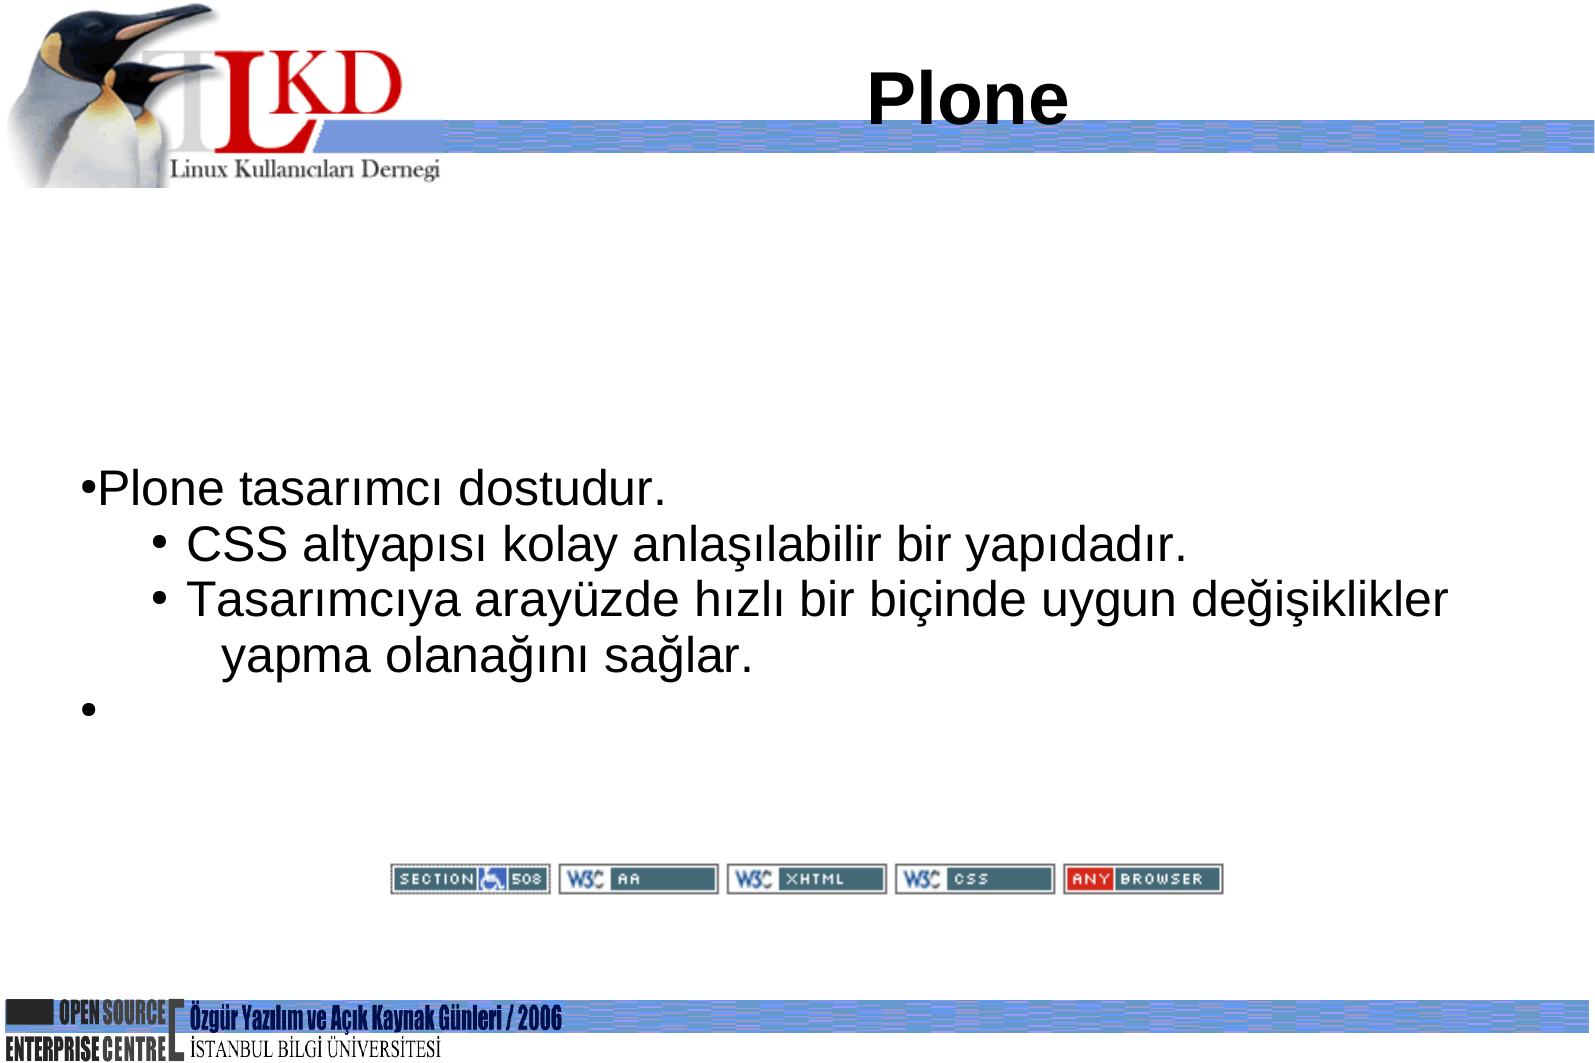

# Plone
Plone tasarımcı dostudur.
CSS altyapısı kolay anlaşılabilir bir yapıdadır.
Tasarımcıya arayüzde hızlı bir biçinde uygun değişiklikler yapma olanağını sağlar.